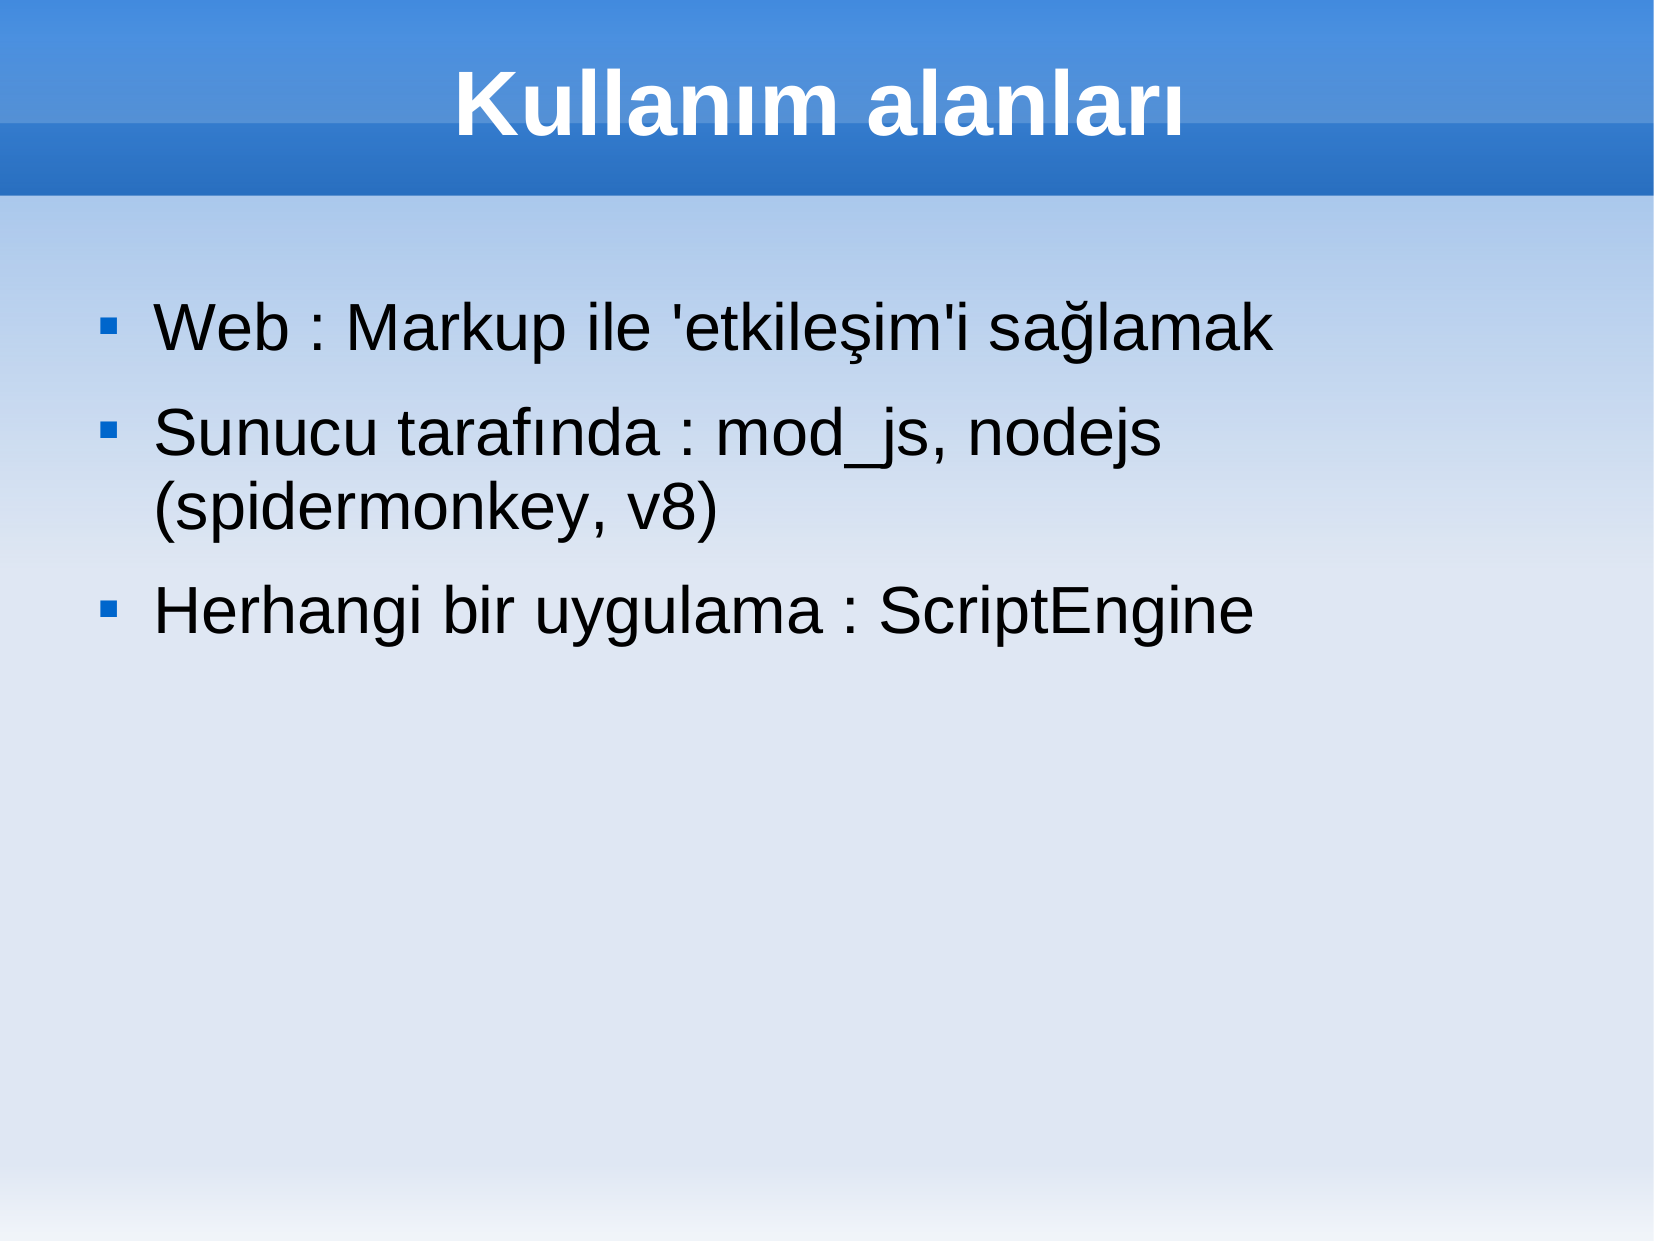

# Kullanım alanları
Web : Markup ile 'etkileşim'i sağlamak
Sunucu tarafında : mod_js, nodejs (spidermonkey, v8)
Herhangi bir uygulama : ScriptEngine